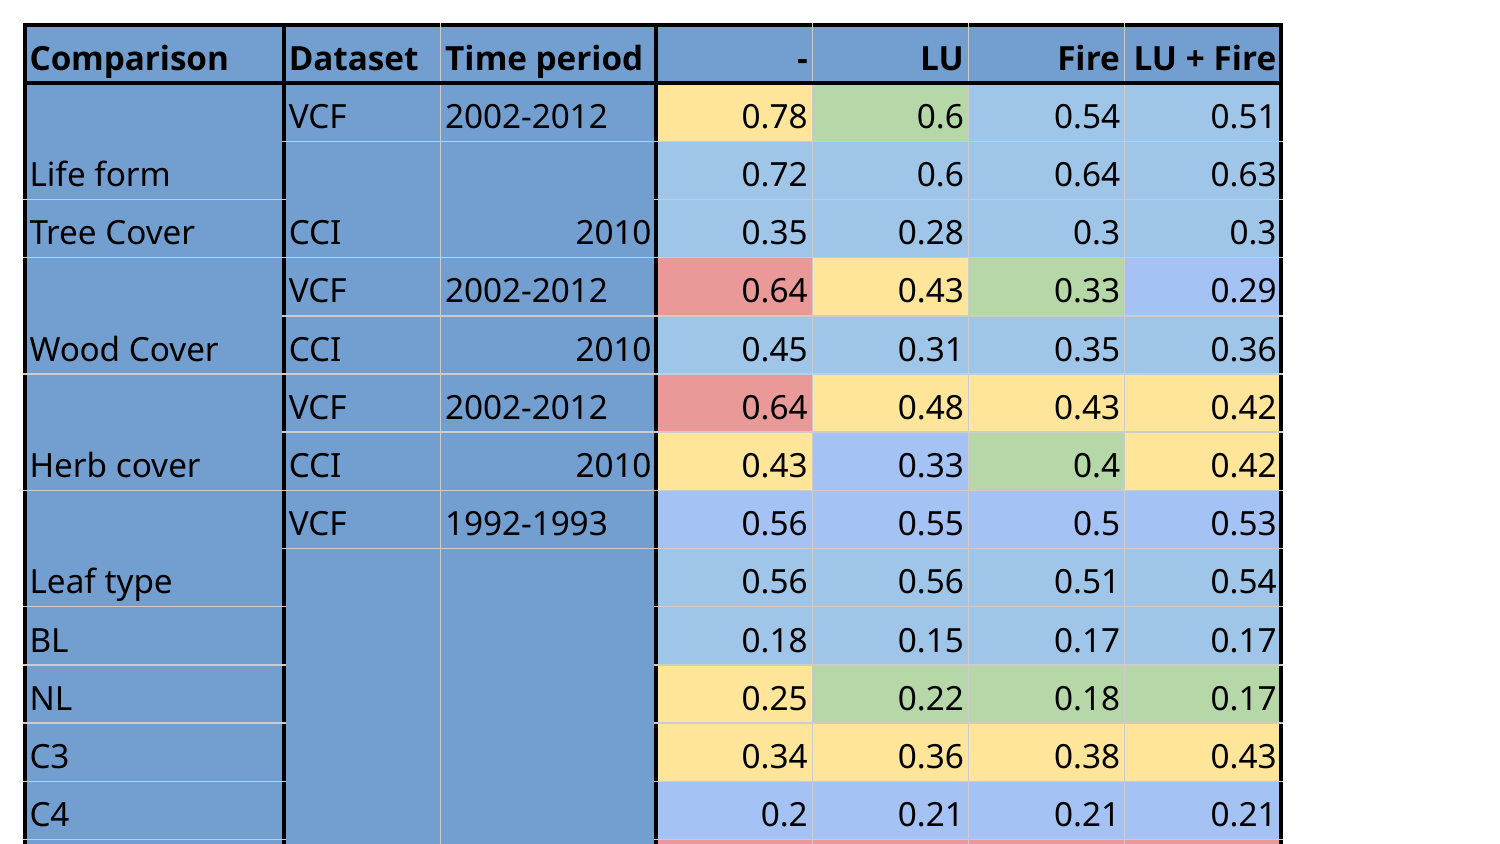

| Comparison | Dataset | Time period | - | LU | Fire | LU + Fire |
| --- | --- | --- | --- | --- | --- | --- |
| Life form | VCF | 2002-2012 | 0.78 | 0.6 | 0.54 | 0.51 |
| | CCI | 2010 | 0.72 | 0.6 | 0.64 | 0.63 |
| Tree Cover | | | 0.35 | 0.28 | 0.3 | 0.3 |
| Wood Cover | VCF | 2002-2012 | 0.64 | 0.43 | 0.33 | 0.29 |
| | CCI | 2010 | 0.45 | 0.31 | 0.35 | 0.36 |
| Herb cover | VCF | 2002-2012 | 0.64 | 0.48 | 0.43 | 0.42 |
| | CCI | 2010 | 0.43 | 0.33 | 0.4 | 0.42 |
| Leaf type | VCF | 1992-1993 | 0.56 | 0.55 | 0.5 | 0.53 |
| | CCI | 2010 | 0.56 | 0.56 | 0.51 | 0.54 |
| BL | | | 0.18 | 0.15 | 0.17 | 0.17 |
| NL | | | 0.25 | 0.22 | 0.18 | 0.17 |
| C3 | | | 0.34 | 0.36 | 0.38 | 0.43 |
| C4 | | | 0.2 | 0.21 | 0.21 | 0.21 |
| Shrub | | | 0.36 | 0.28 | 0.26 | 0.23 |
#